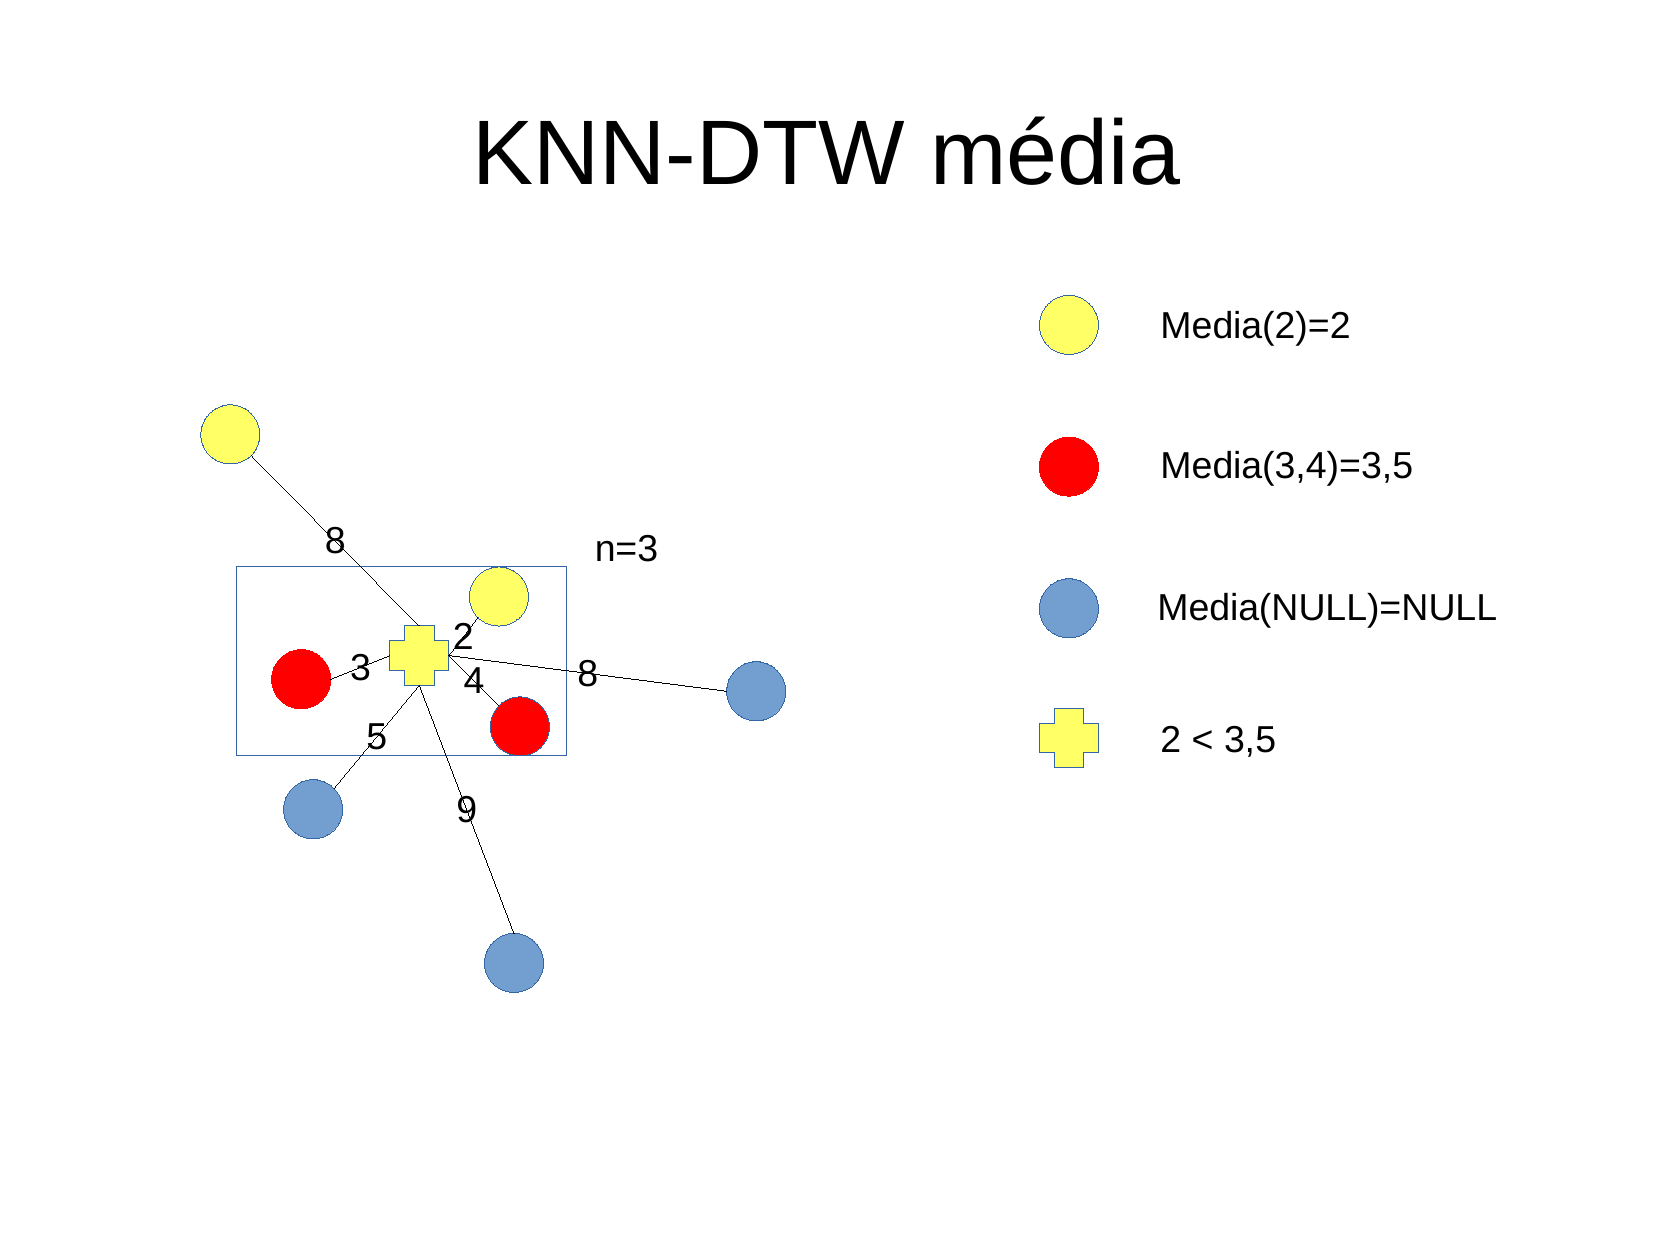

# KNN-DTW média
Media(2)=2
Media(3,4)=3,5
n=3
Media(NULL)=NULL
2 < 3,5